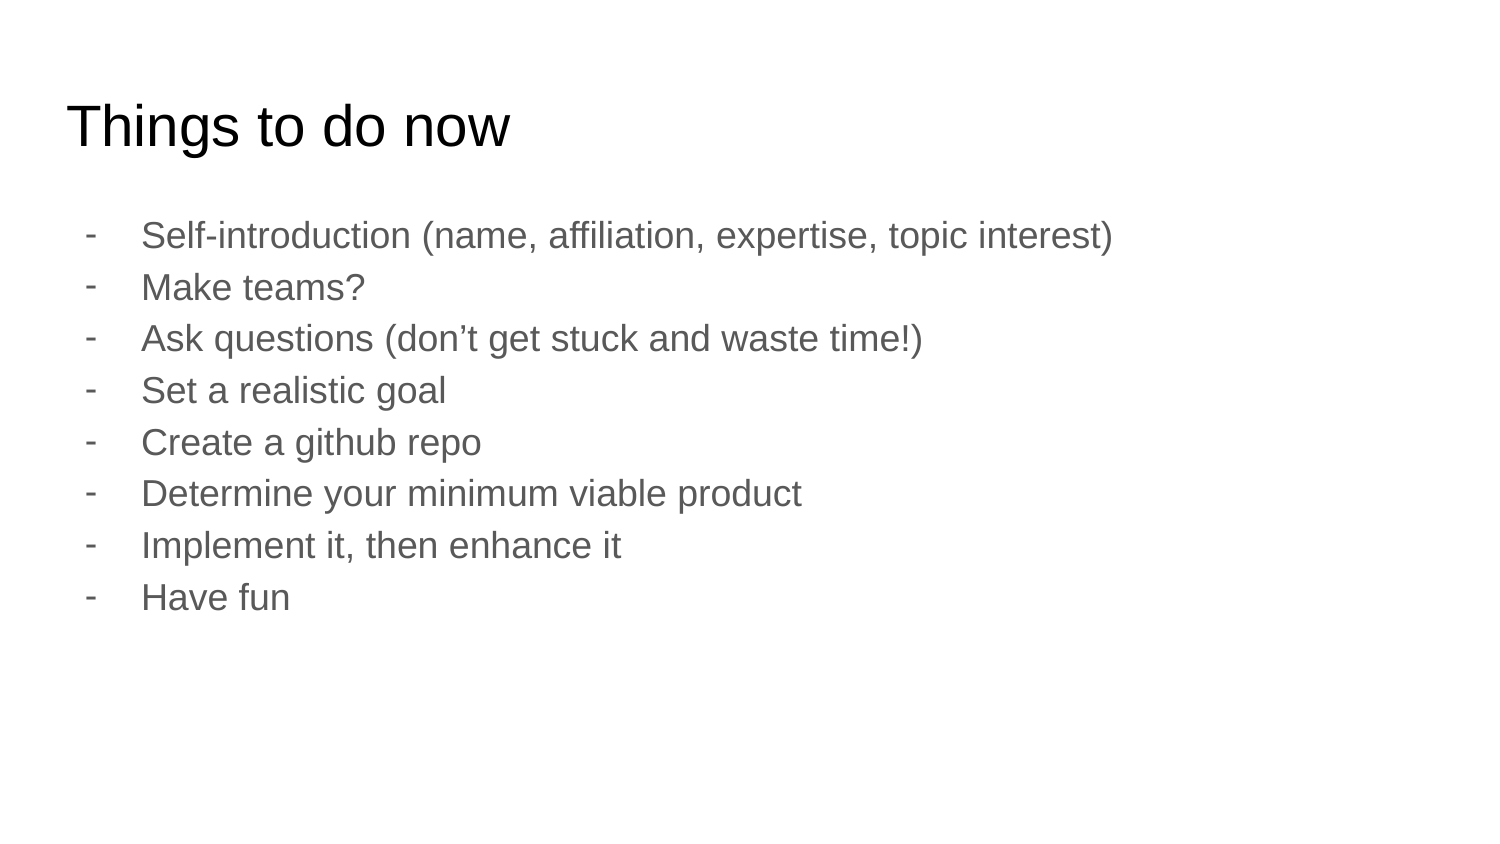

# Things to do now
Self-introduction (name, affiliation, expertise, topic interest)
Make teams?
Ask questions (don’t get stuck and waste time!)
Set a realistic goal
Create a github repo
Determine your minimum viable product
Implement it, then enhance it
Have fun